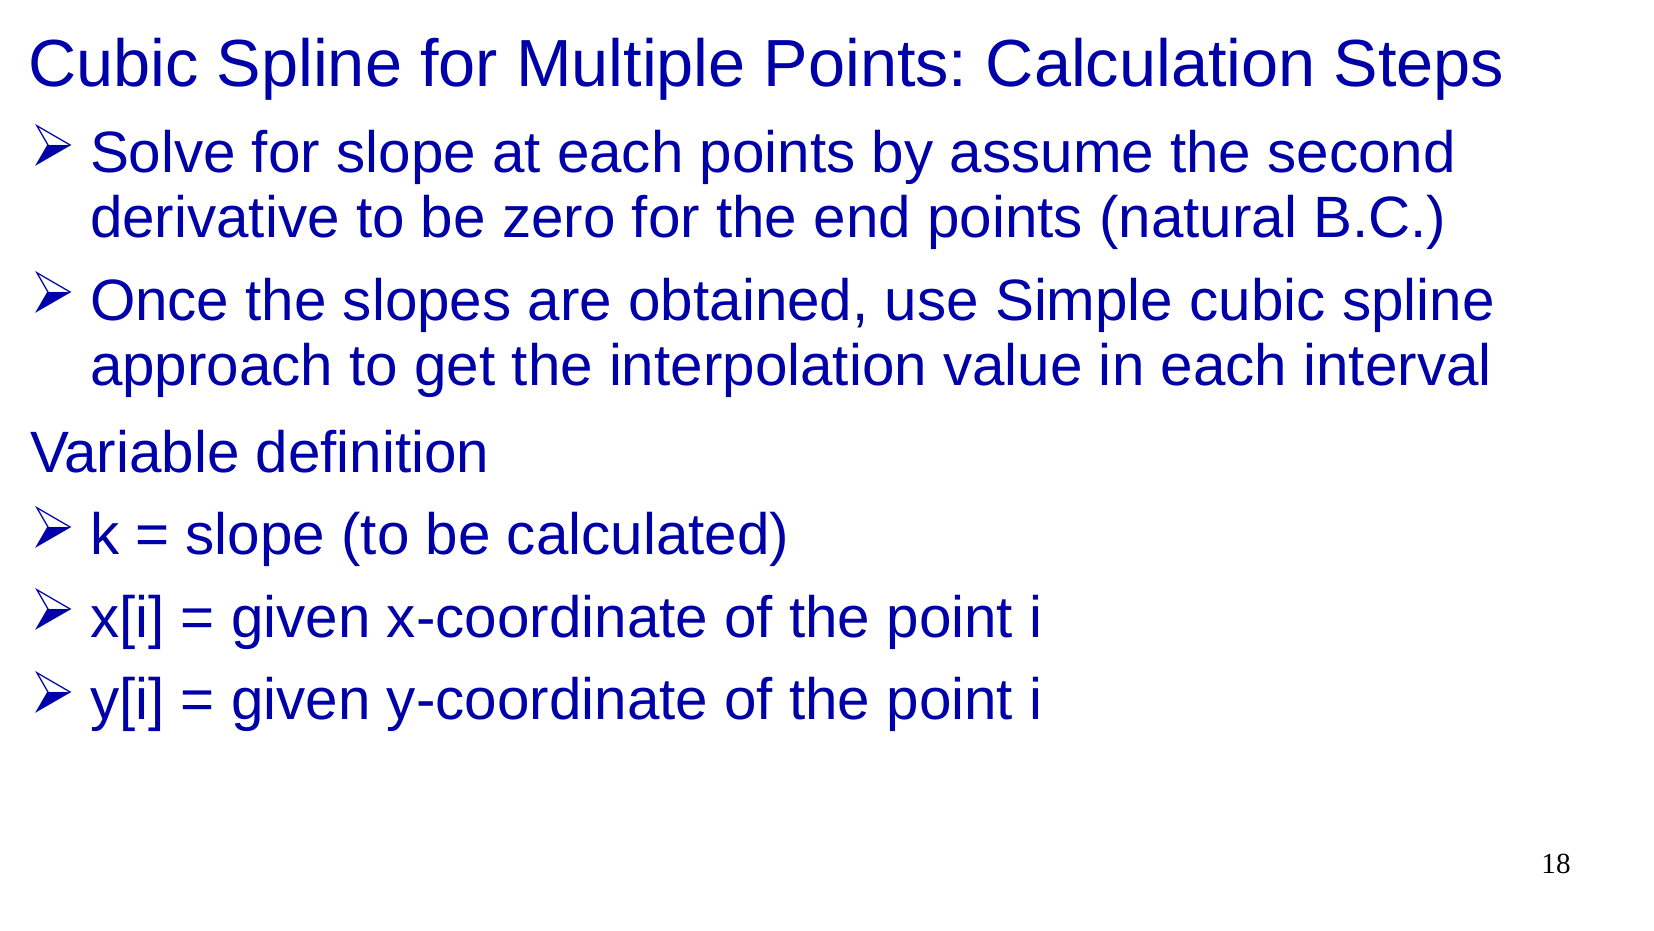

# Cubic Spline for Multiple Points: Calculation Steps
Solve for slope at each points by assume the second derivative to be zero for the end points (natural B.C.)
Once the slopes are obtained, use Simple cubic spline approach to get the interpolation value in each interval
Variable definition
k = slope (to be calculated)
x[i] = given x-coordinate of the point i
y[i] = given y-coordinate of the point i
18